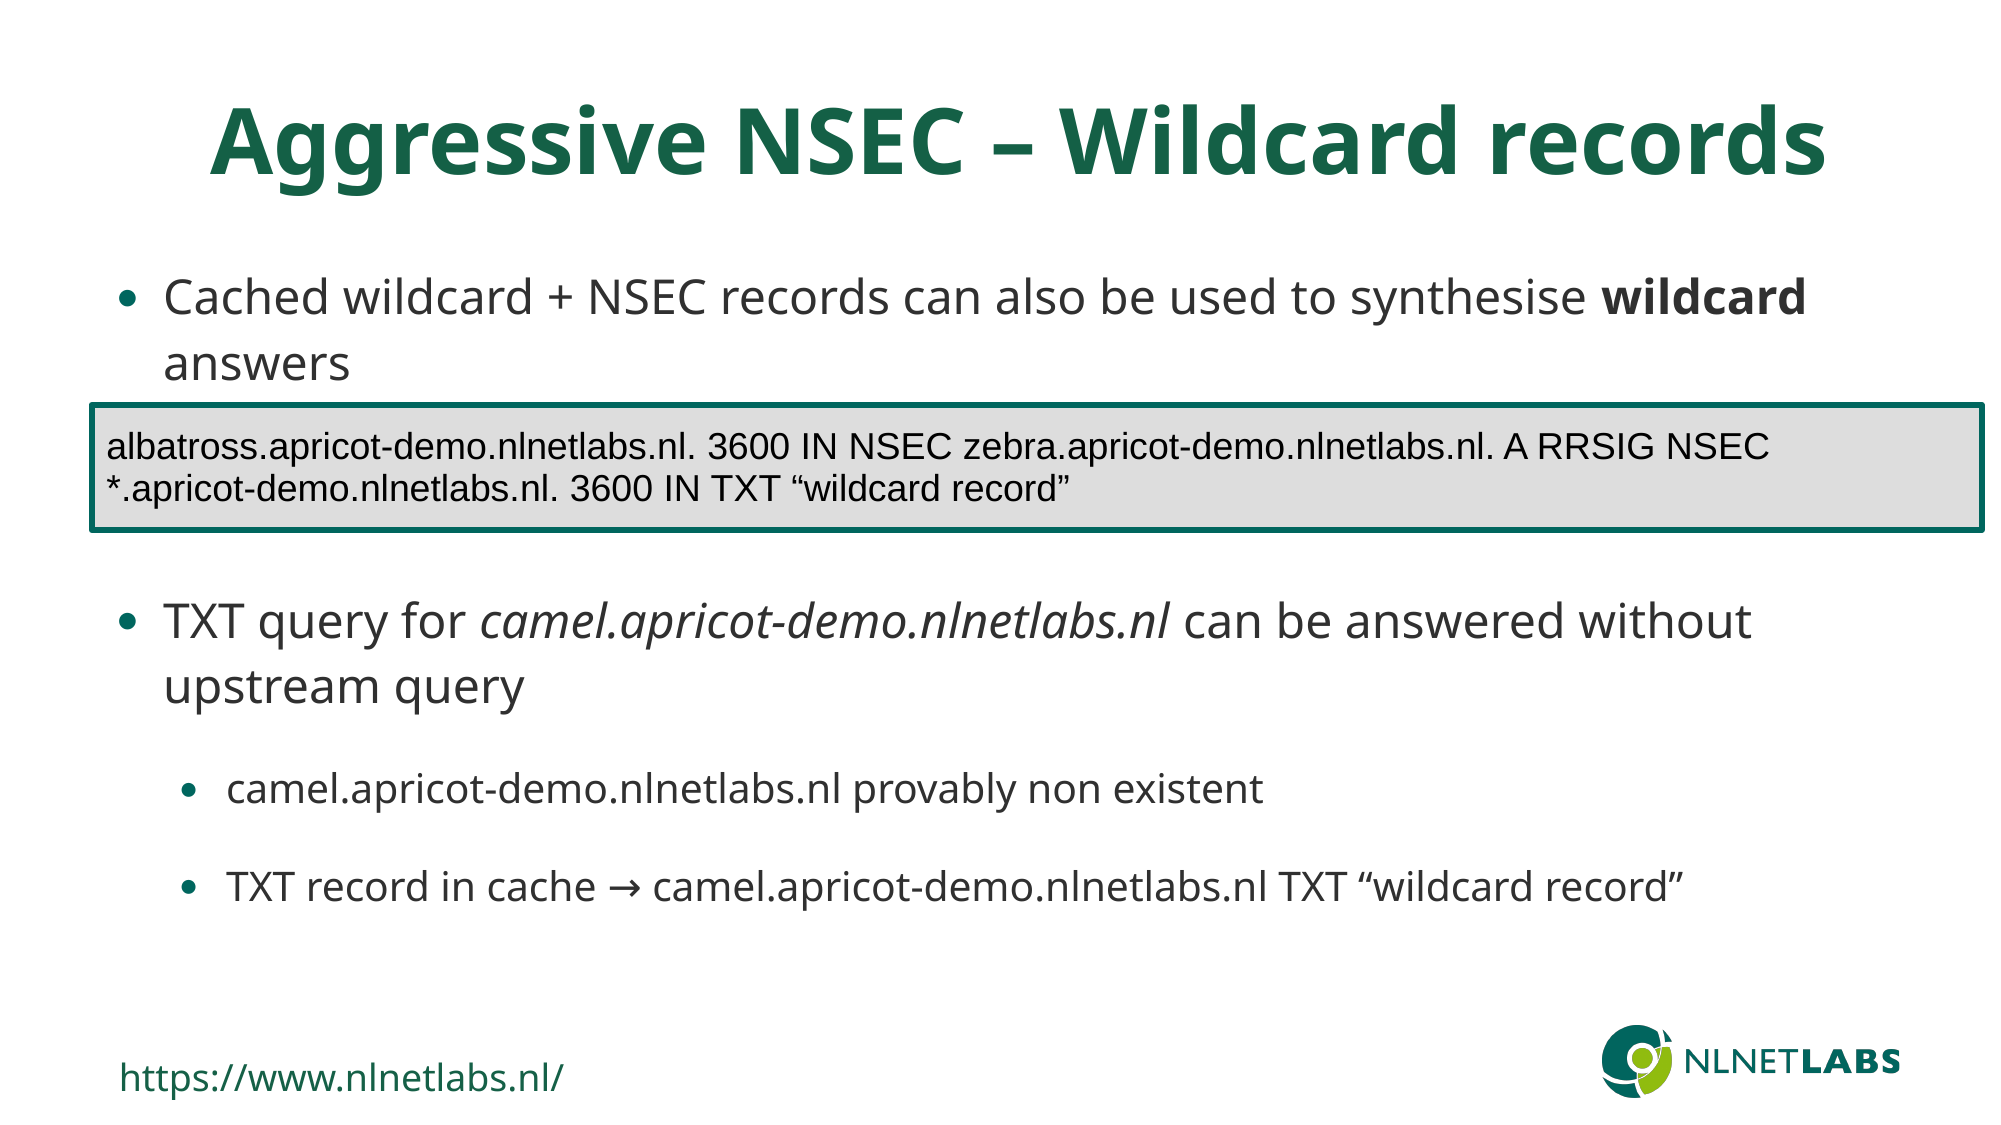

# Aggressive NSEC – Wildcard records
Cached wildcard + NSEC records can also be used to synthesise wildcard answers
TXT query for camel.apricot-demo.nlnetlabs.nl can be answered without upstream query
camel.apricot-demo.nlnetlabs.nl provably non existent
TXT record in cache → camel.apricot-demo.nlnetlabs.nl TXT “wildcard record”
albatross.apricot-demo.nlnetlabs.nl. 3600 IN NSEC zebra.apricot-demo.nlnetlabs.nl. A RRSIG NSEC
*.apricot-demo.nlnetlabs.nl. 3600 IN TXT “wildcard record”